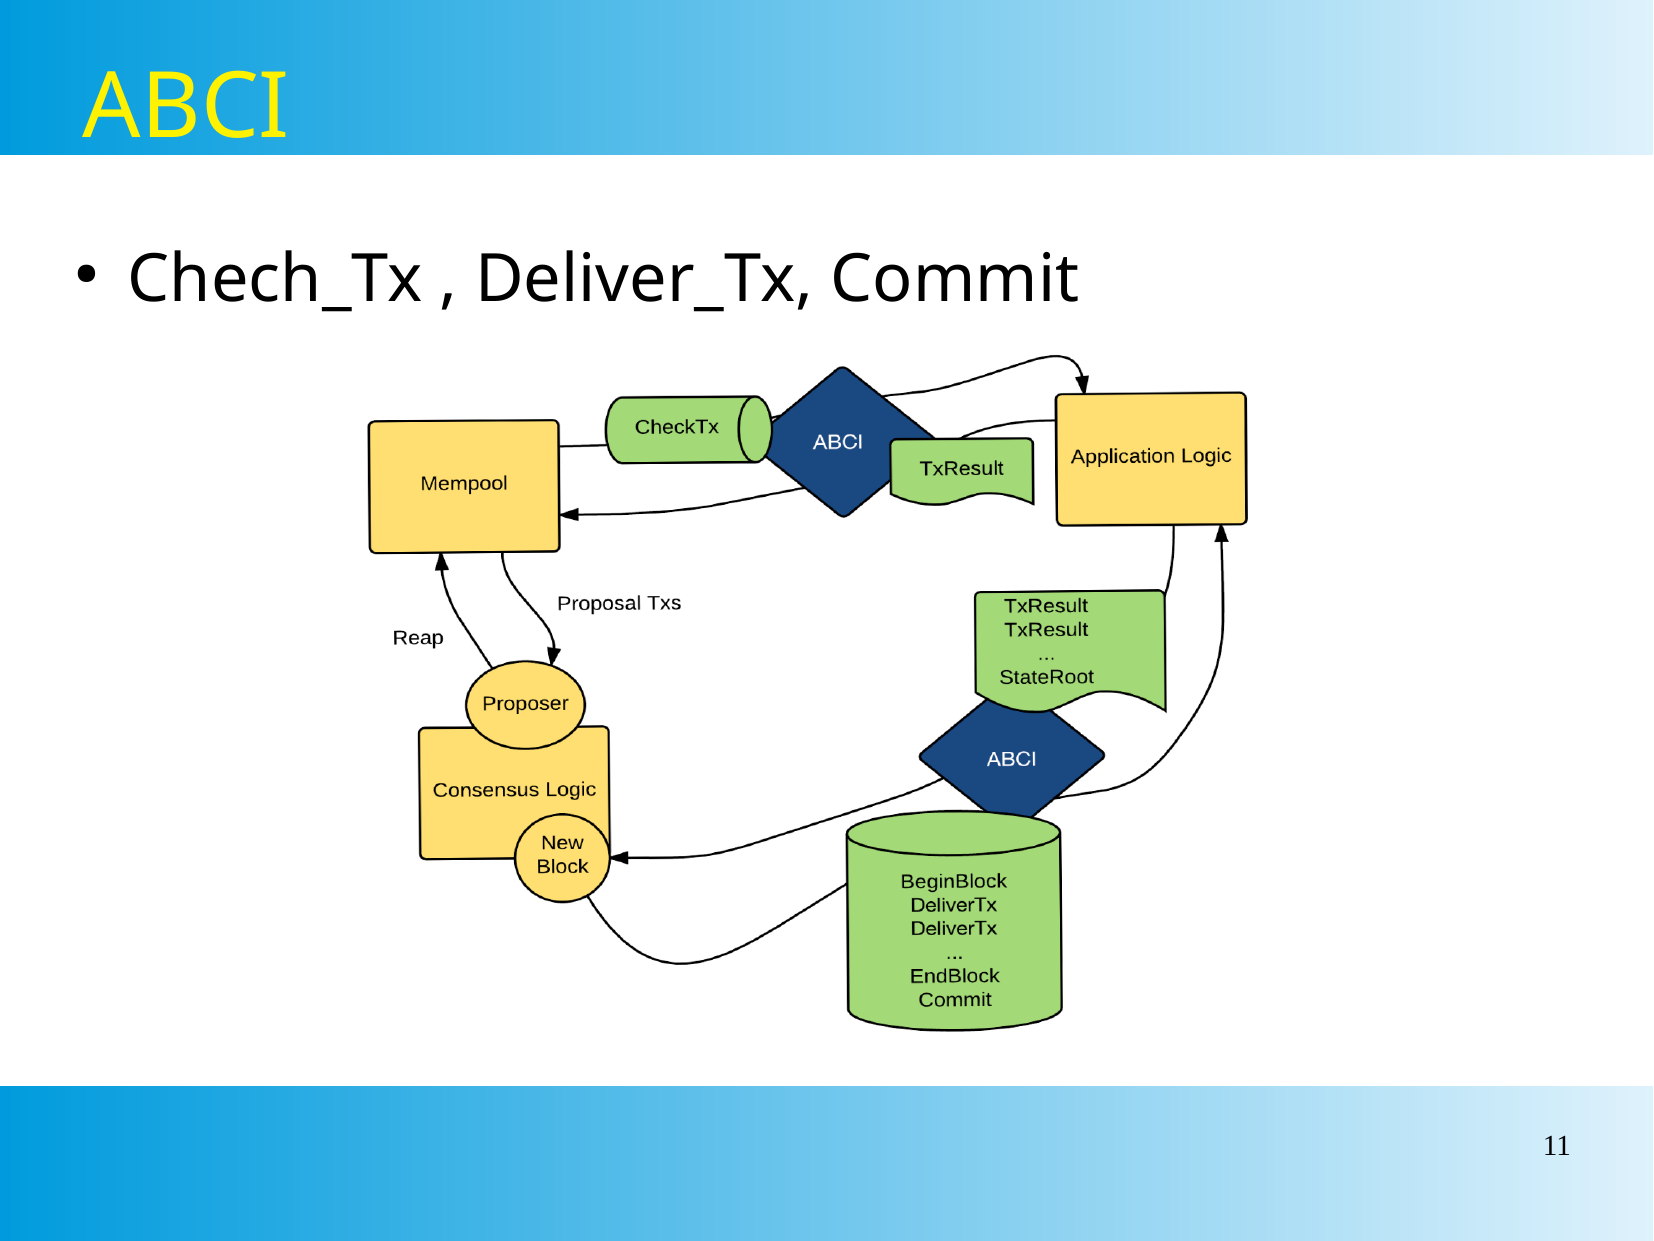

# ABCI
Chech_Tx , Deliver_Tx, Commit
11